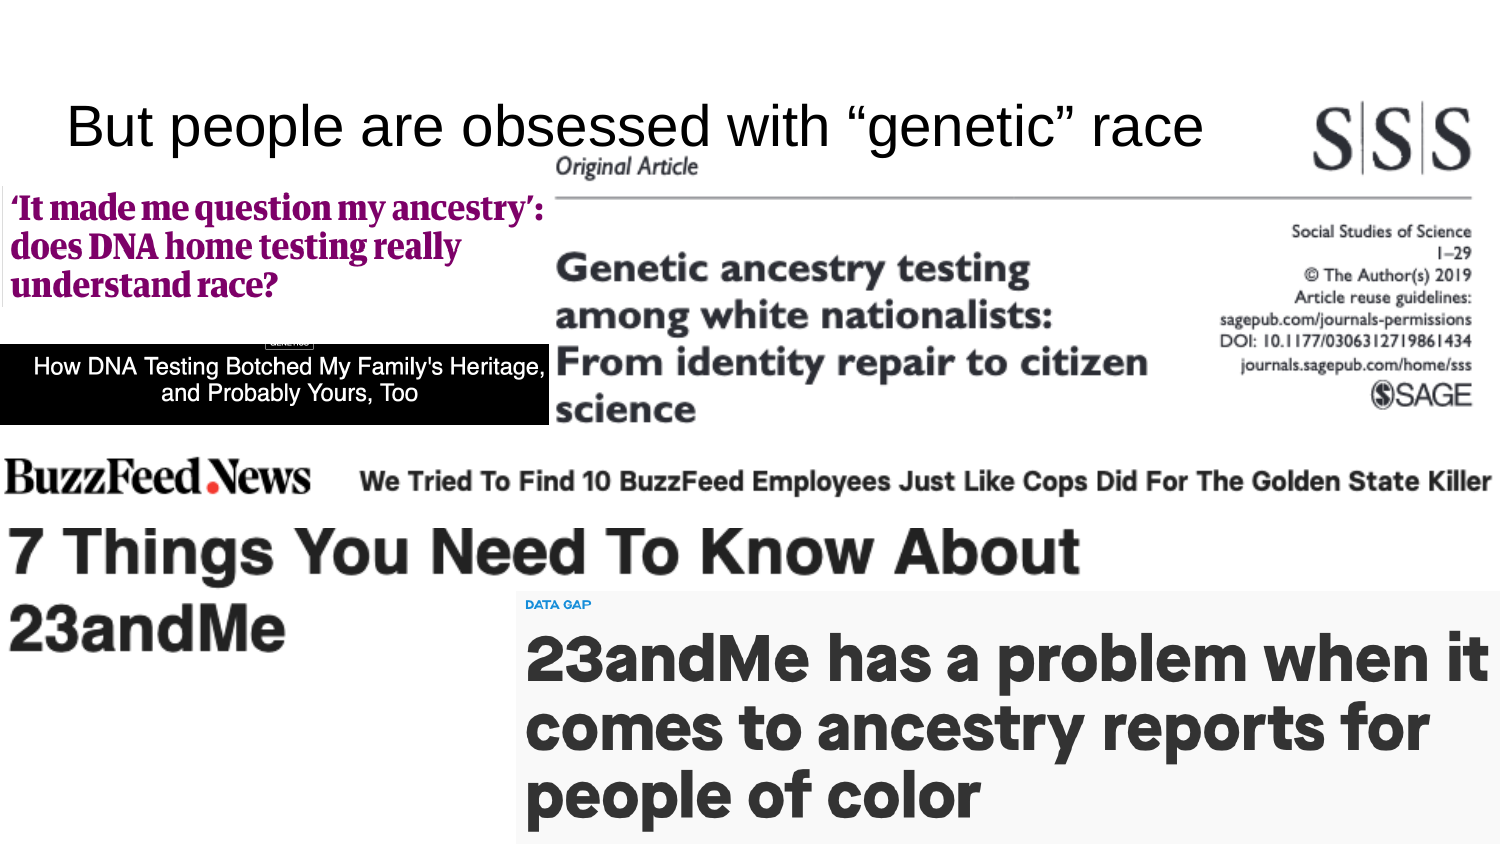

# But people are obsessed with “genetic” race